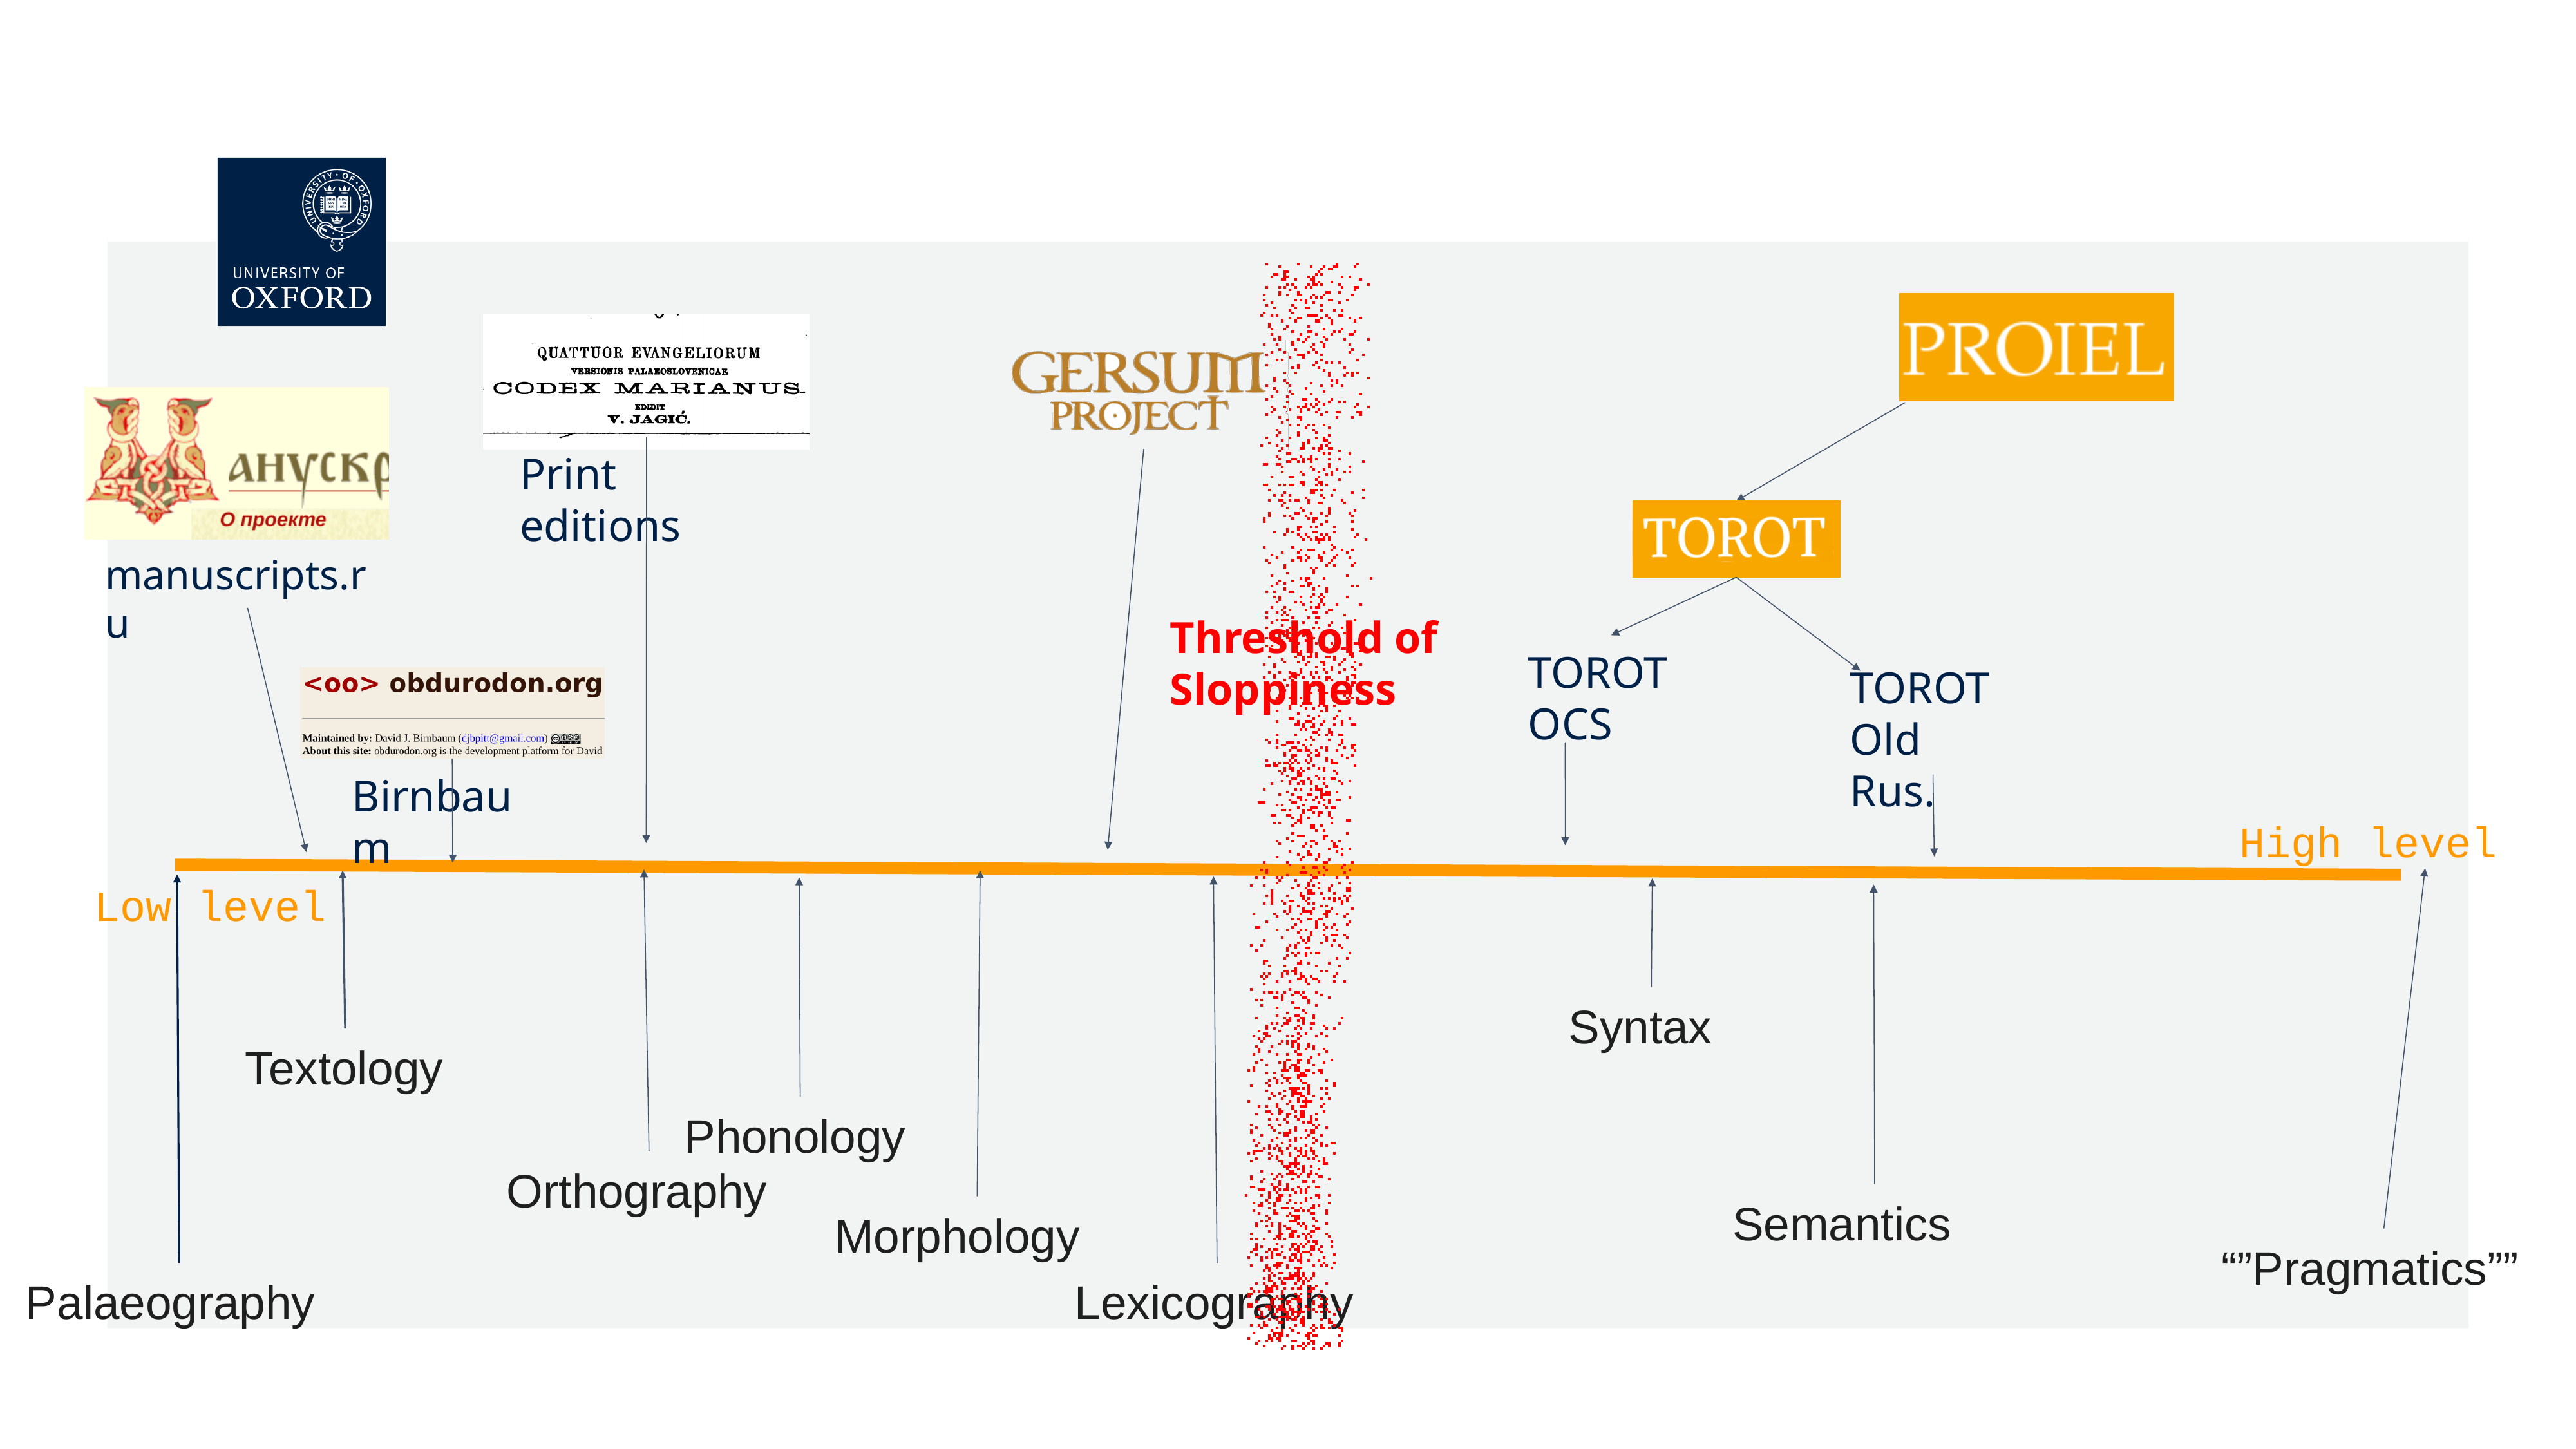

Print editions
manuscripts.ru
Threshold of
Sloppiness
TOROT
OCS
TOROT
Old Rus.
Birnbaum
High level
Low level
Syntax
Textology
Phonology
Orthography
Semantics
Morphology
“”Pragmatics””
Palaeography
Lexicography